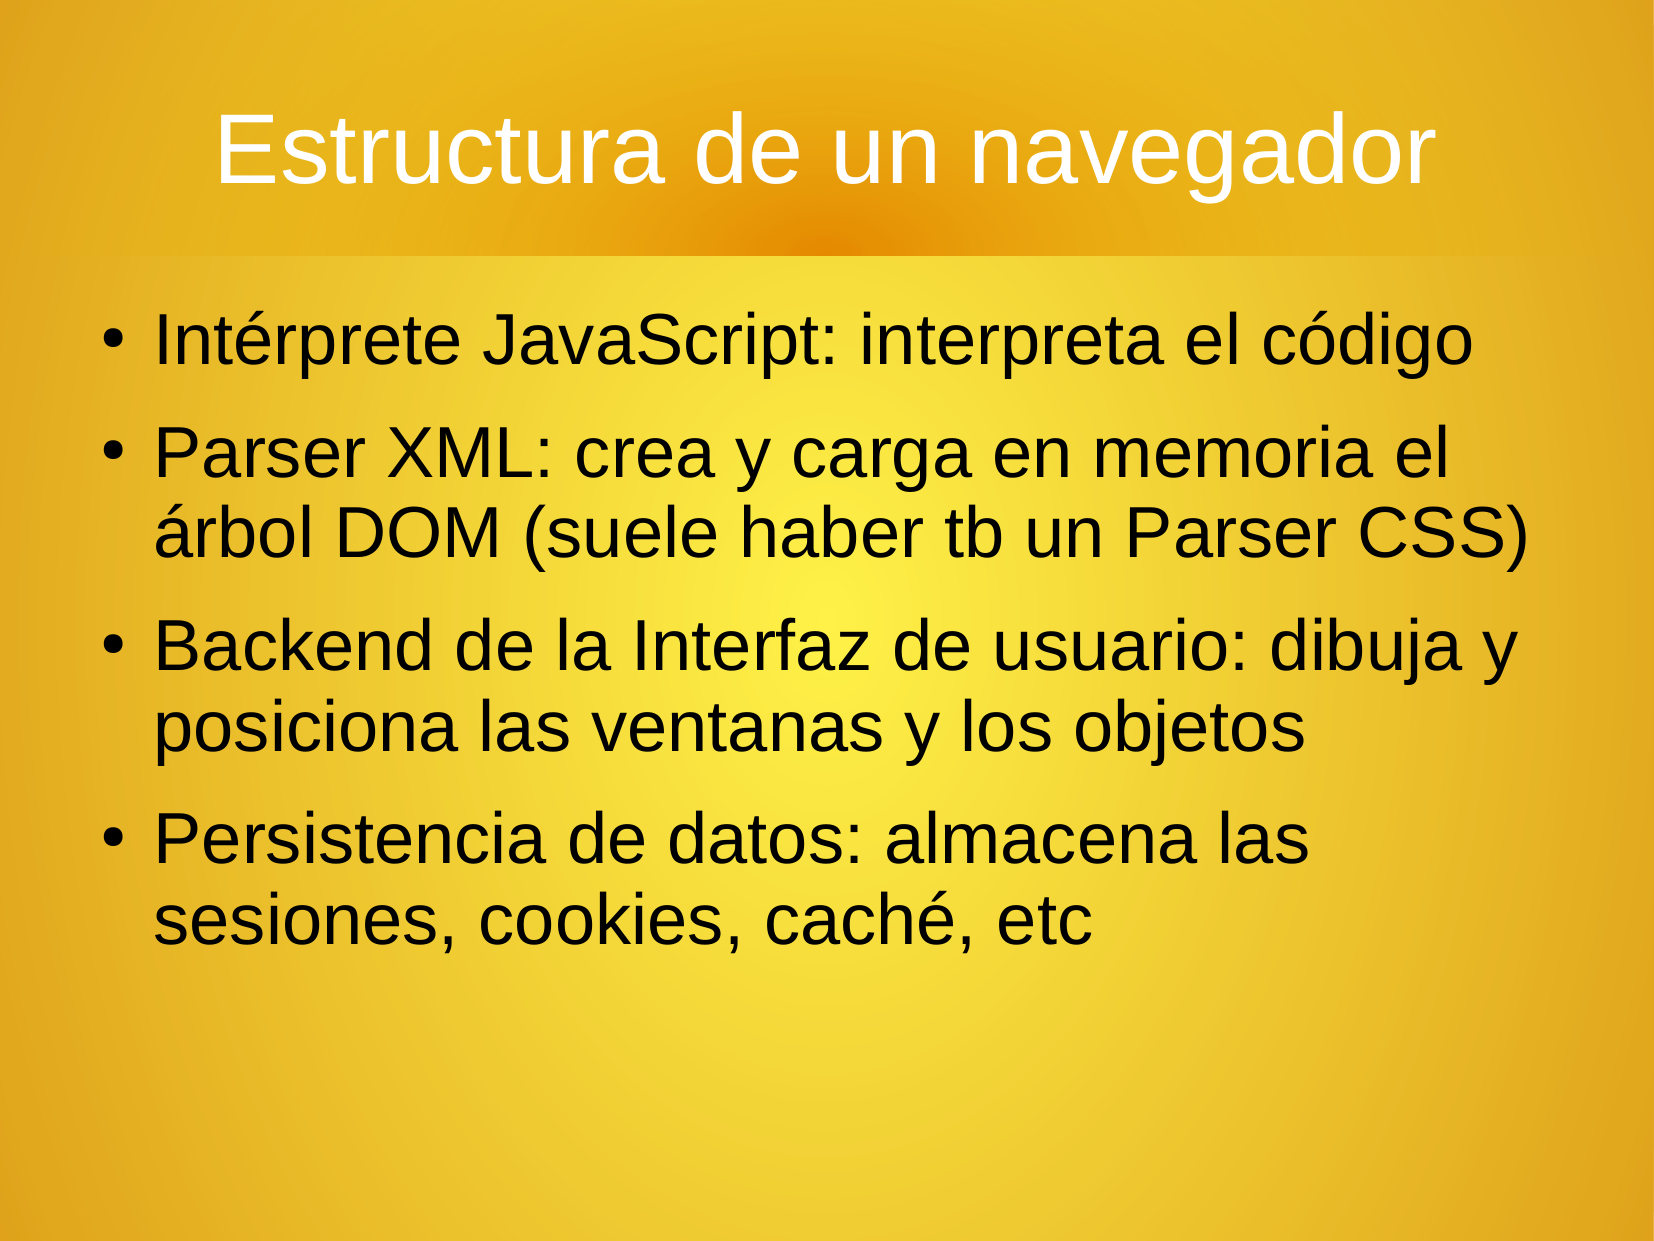

# Estructura de un navegador
Intérprete JavaScript: interpreta el código
Parser XML: crea y carga en memoria el árbol DOM (suele haber tb un Parser CSS)
Backend de la Interfaz de usuario: dibuja y posiciona las ventanas y los objetos
Persistencia de datos: almacena las sesiones, cookies, caché, etc